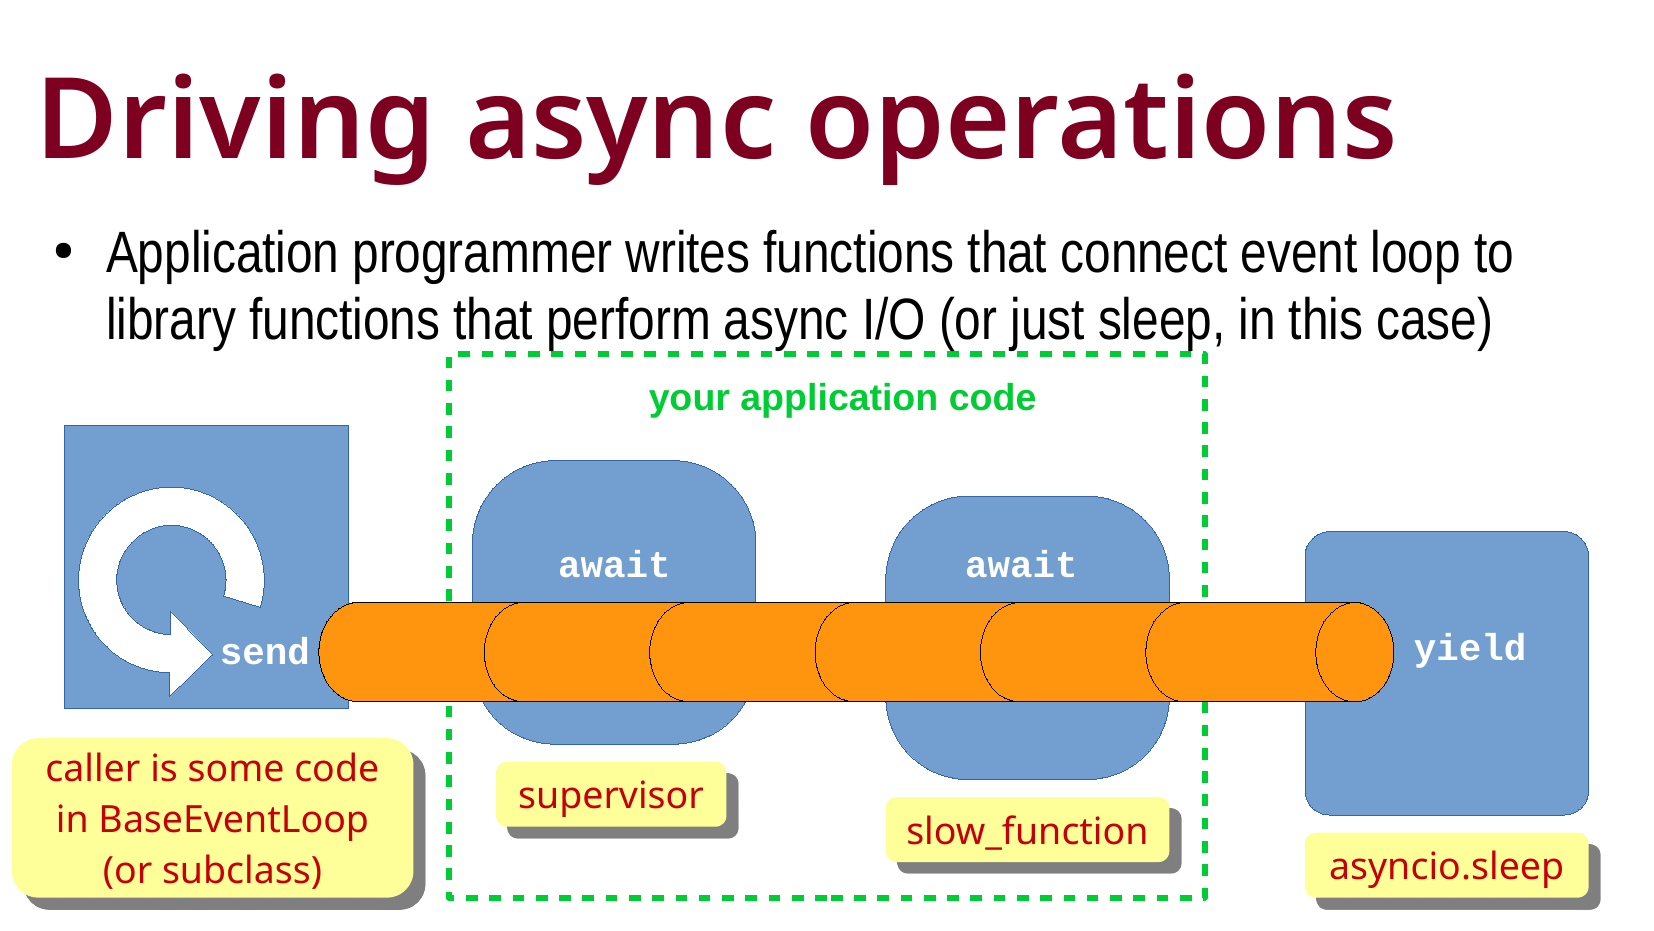

# Driving async operations
Application programmer writes functions that connect event loop to library functions that perform async I/O (or just sleep, in this case)
your application code
await
await
yield
send
caller is some code in BaseEventLoop (or subclass)
supervisor
slow_function
asyncio.sleep